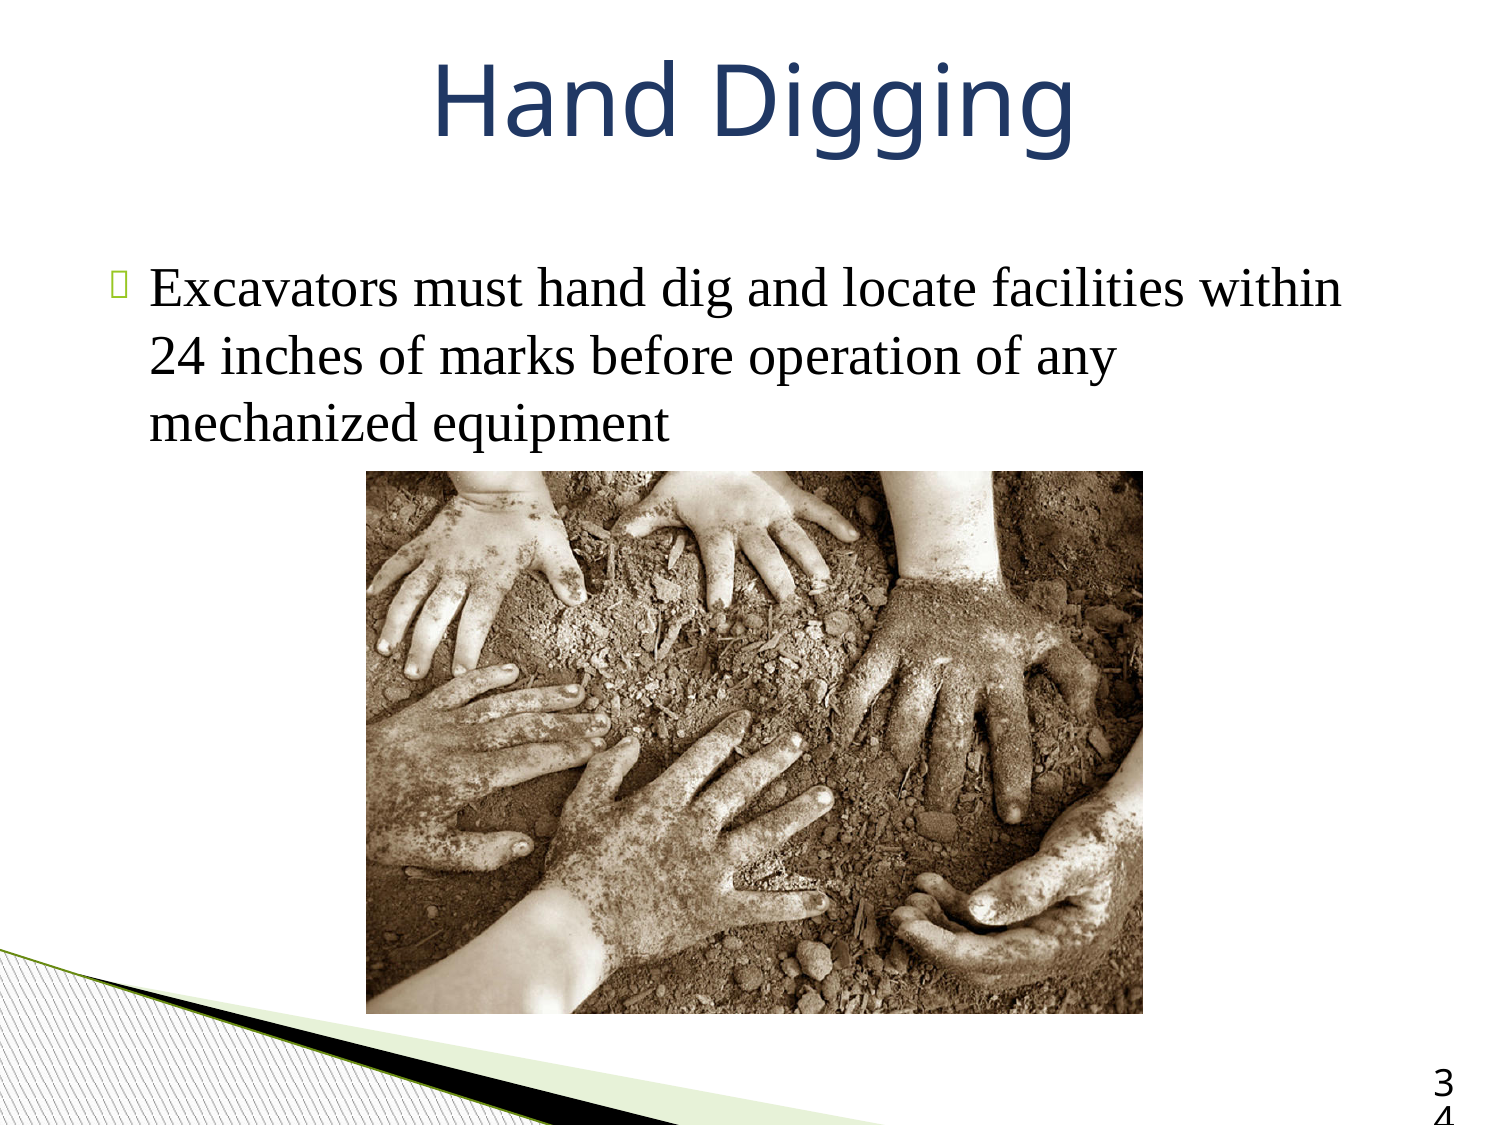

Hand Digging
# Excavators must hand dig and locate facilities within 24 inches of marks before operation of any mechanized equipment